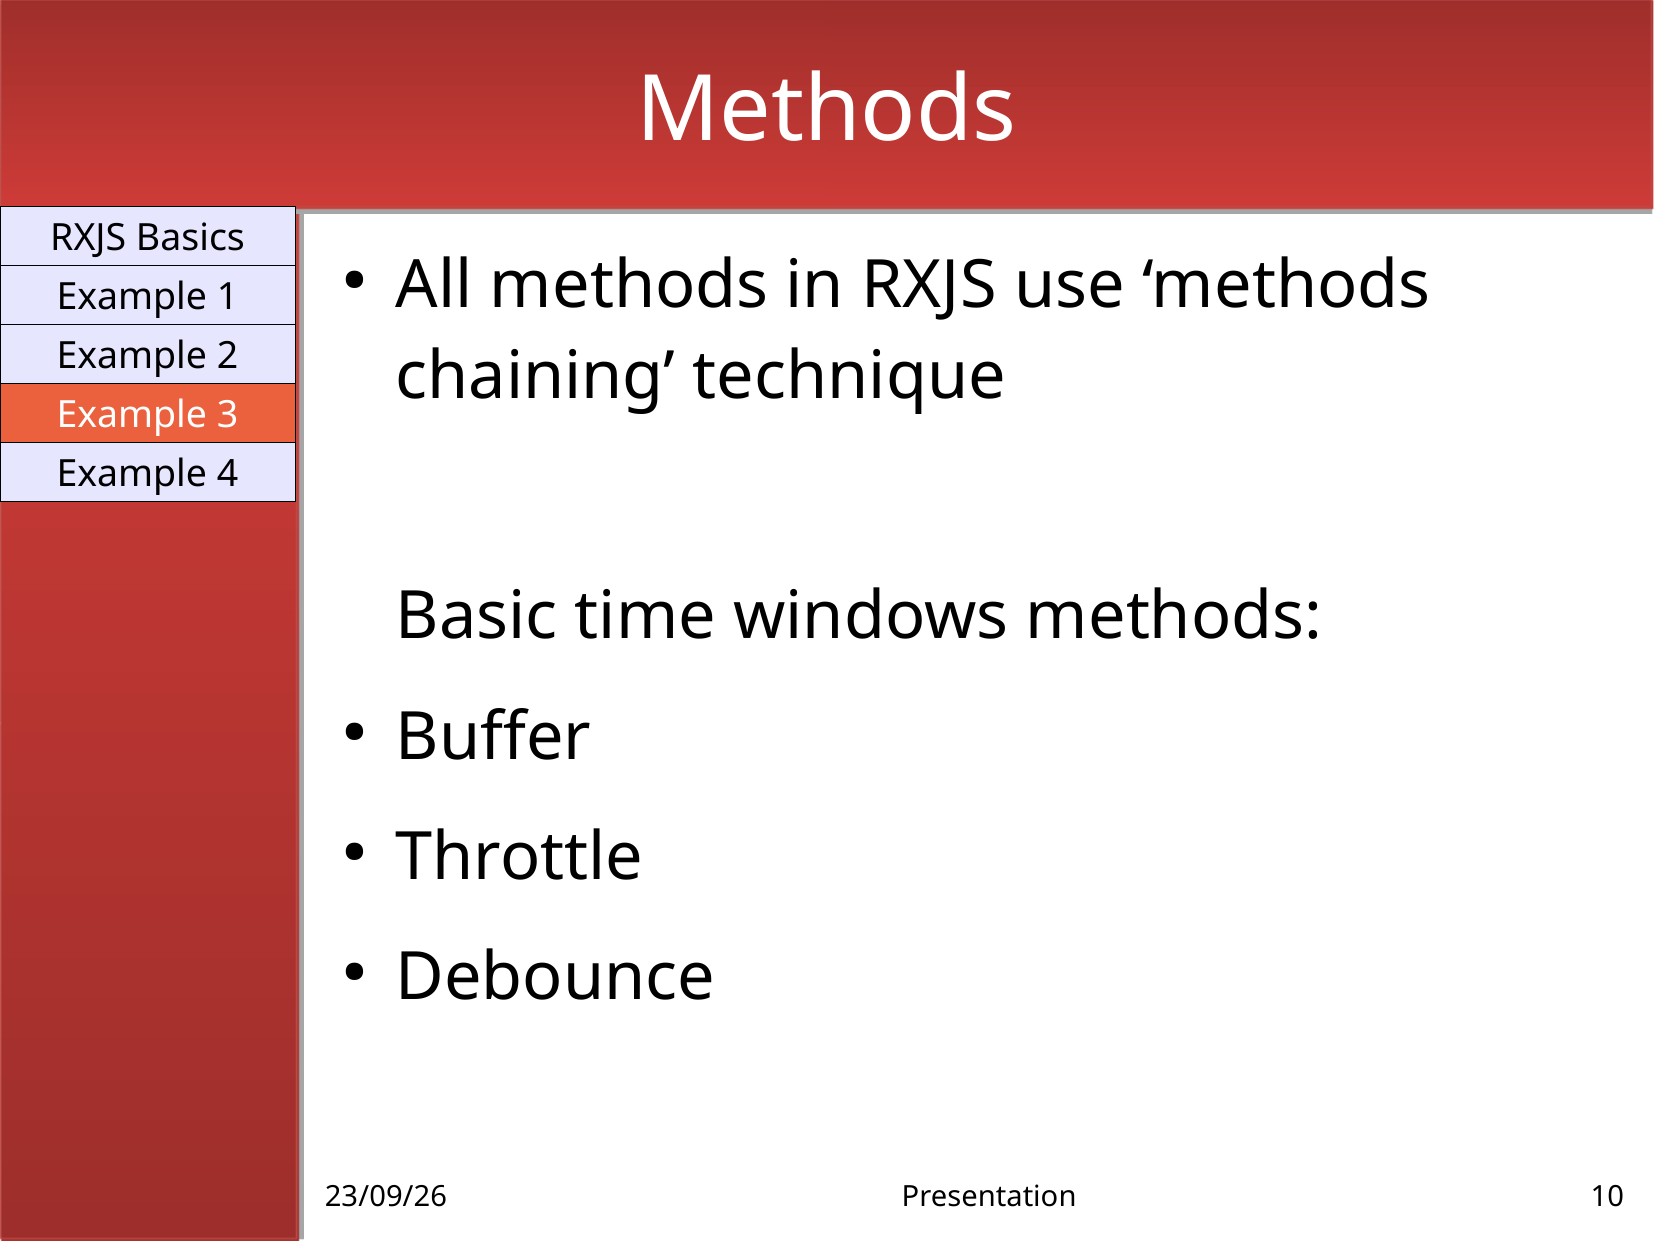

# Methods
RXJS Basics
All methods in RXJS use ‘methods chaining’ technique
Basic time windows methods:
Buffer
Throttle
Debounce
Example 1
Example 2
Example 3
Example 4
Presentation
10